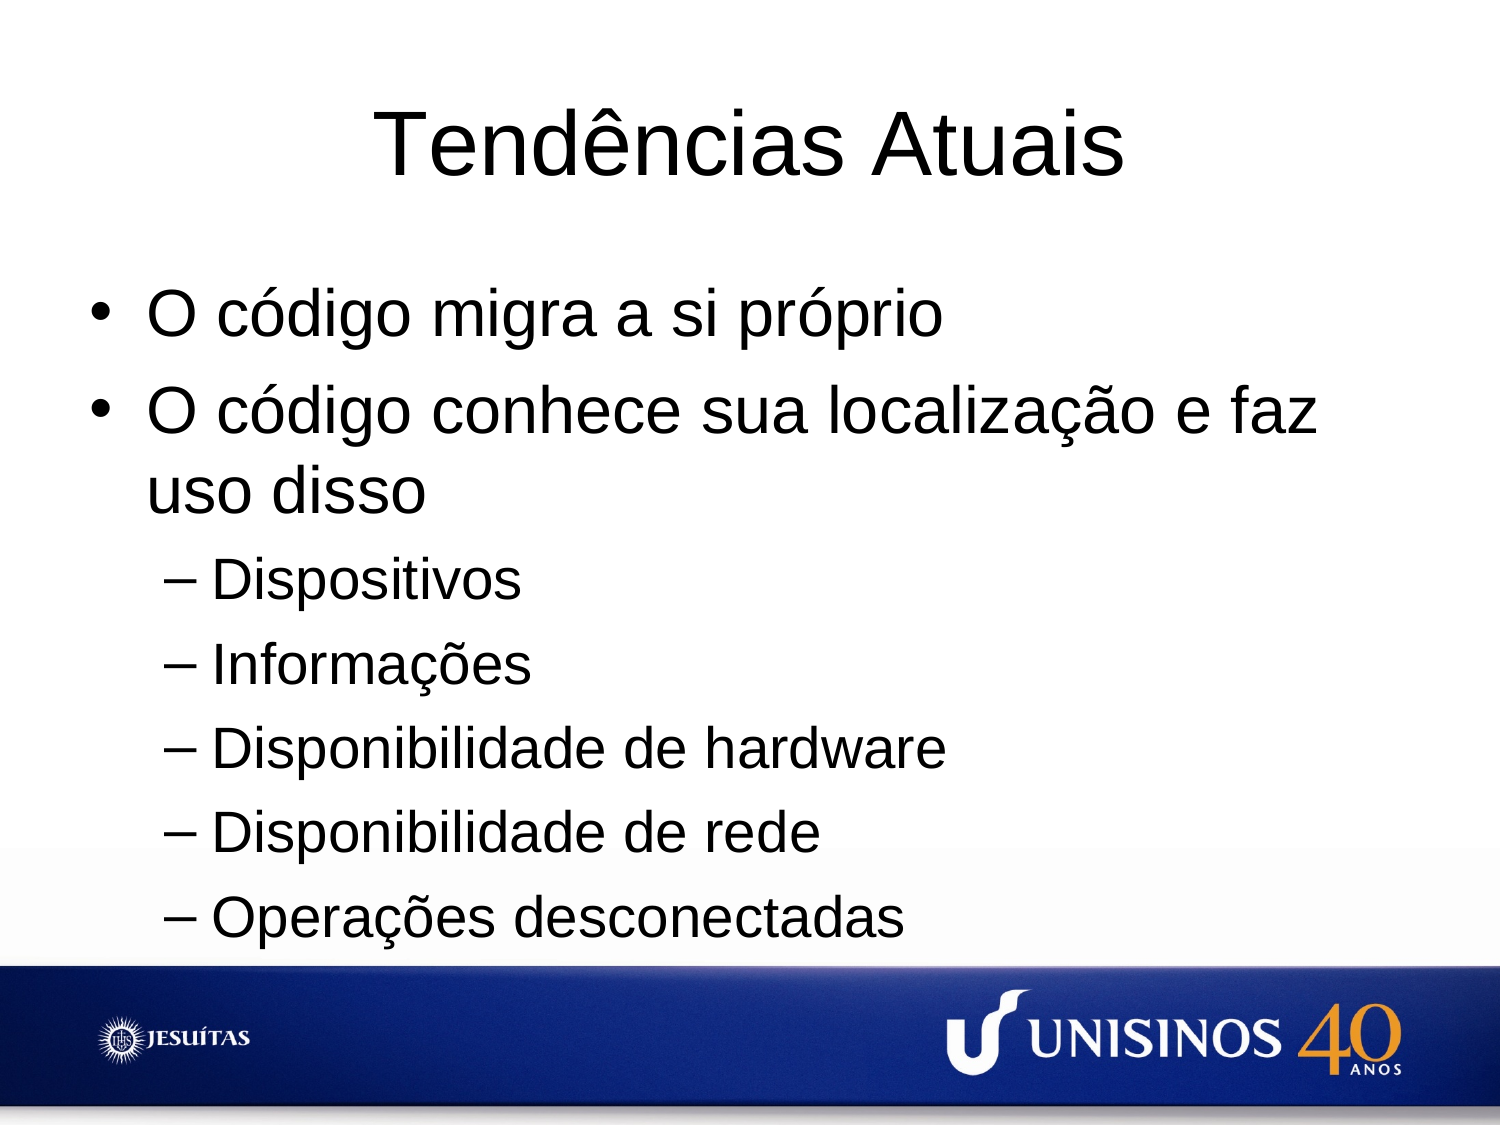

# Tendências Atuais
O código migra a si próprio
O código conhece sua localização e faz uso disso
Dispositivos
Informações
Disponibilidade de hardware
Disponibilidade de rede
Operações desconectadas
31